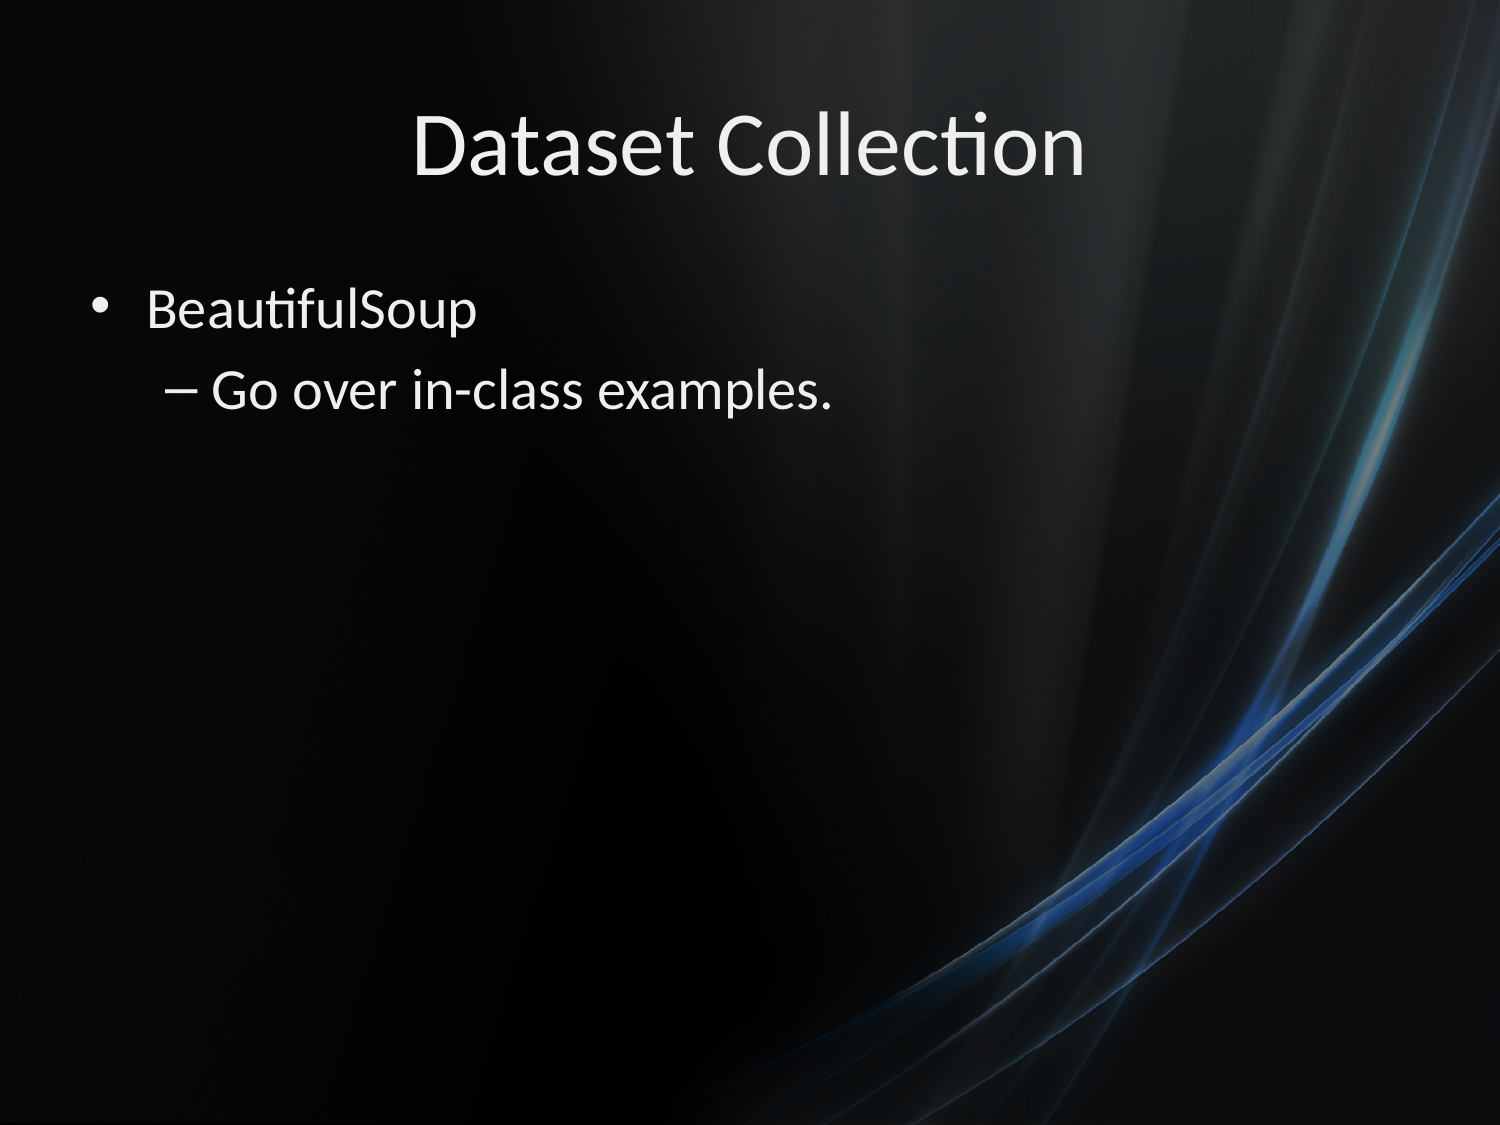

# Dataset Collection
BeautifulSoup
Go over in-class examples.